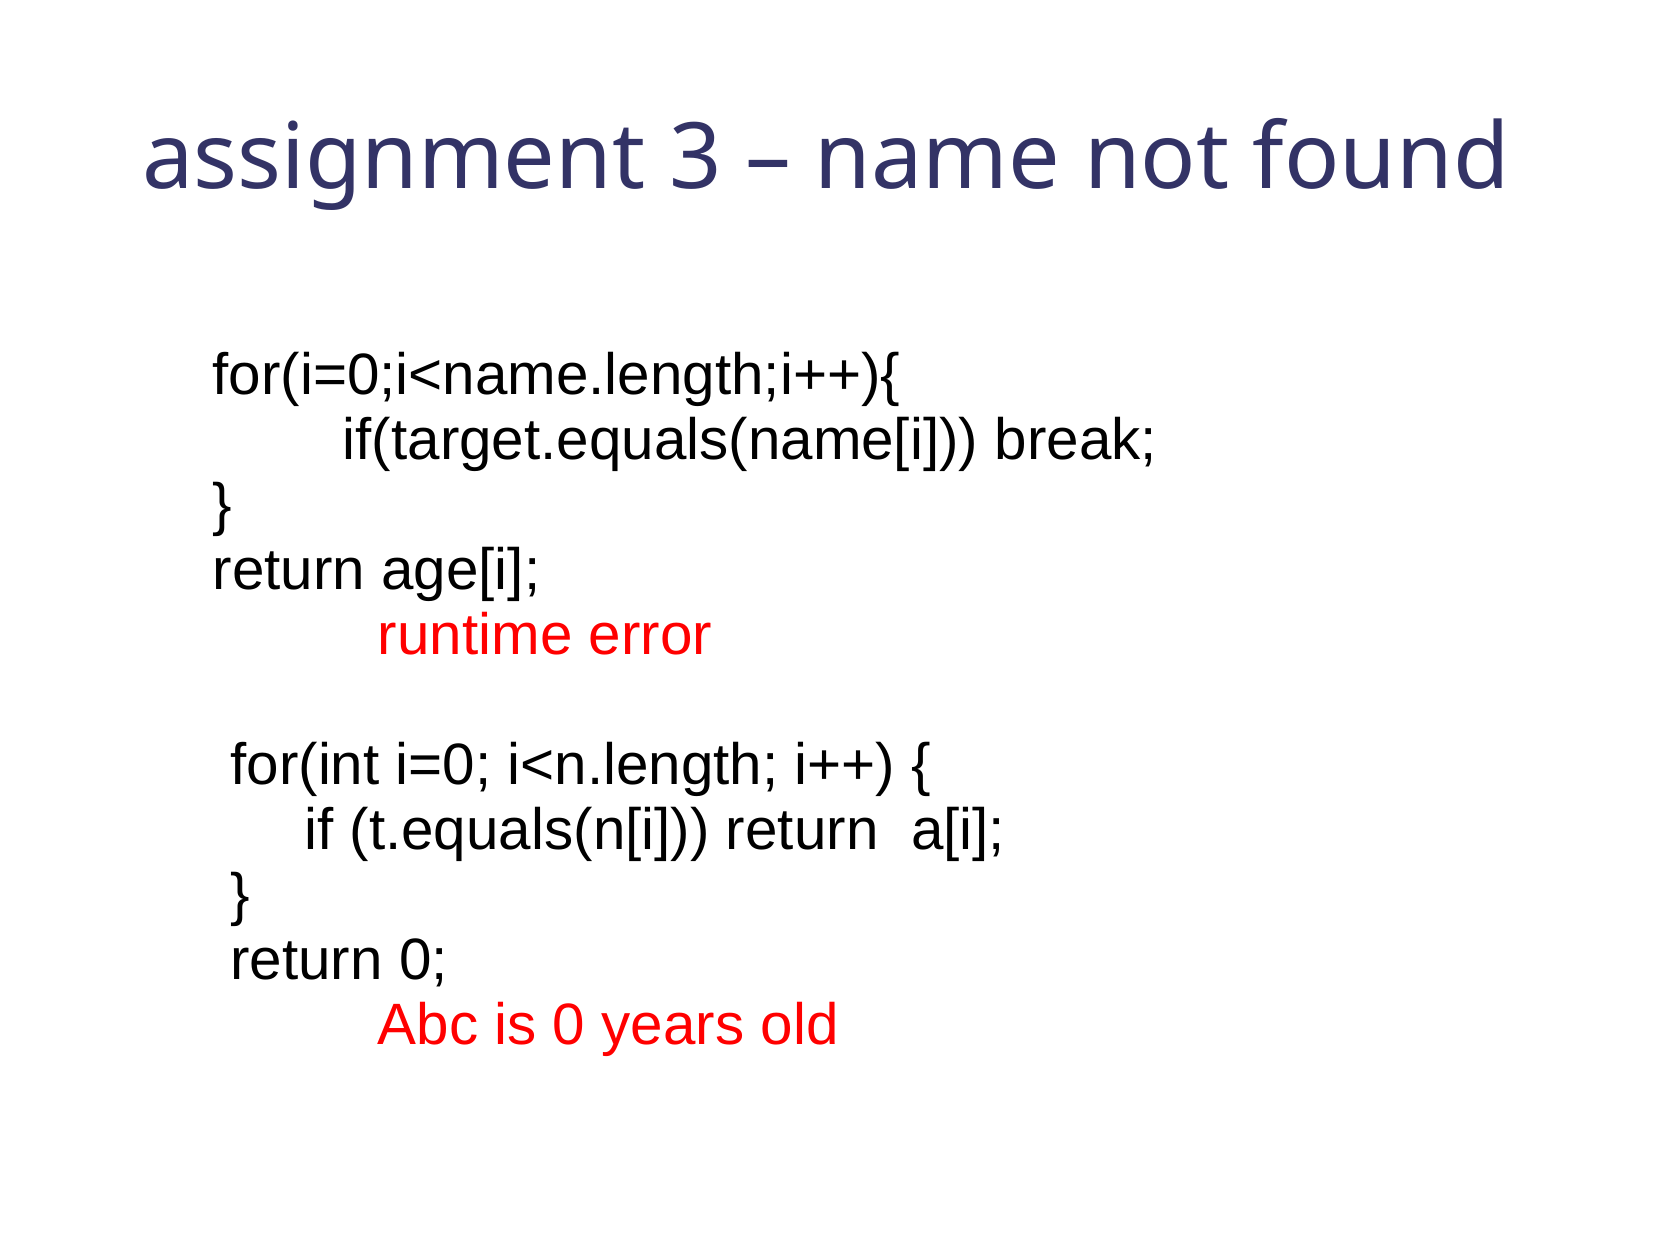

# assignment 3 – name not found
 for(i=0;i<name.length;i++){
 if(target.equals(name[i])) break;
 }
 return age[i];
				runtime error
		for(int i=0; i<n.length; i++) {
 		if (t.equals(n[i])) return a[i];
 	}
 	return 0;
				Abc is 0 years old